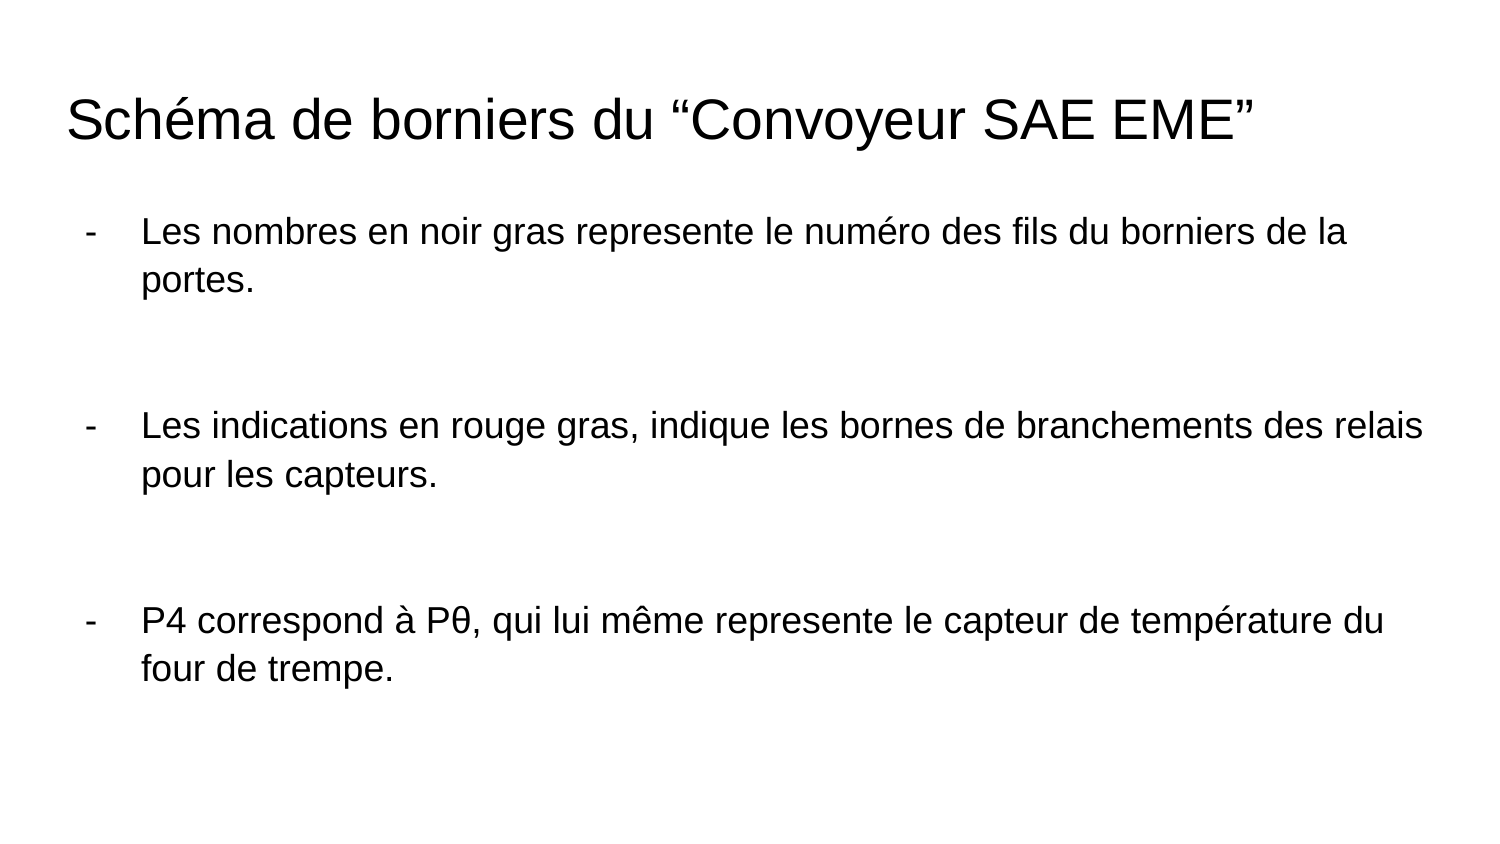

# Schéma de borniers du “Convoyeur SAE EME”
Les nombres en noir gras represente le numéro des fils du borniers de la portes.
Les indications en rouge gras, indique les bornes de branchements des relais pour les capteurs.
P4 correspond à Pθ, qui lui même represente le capteur de température du four de trempe.